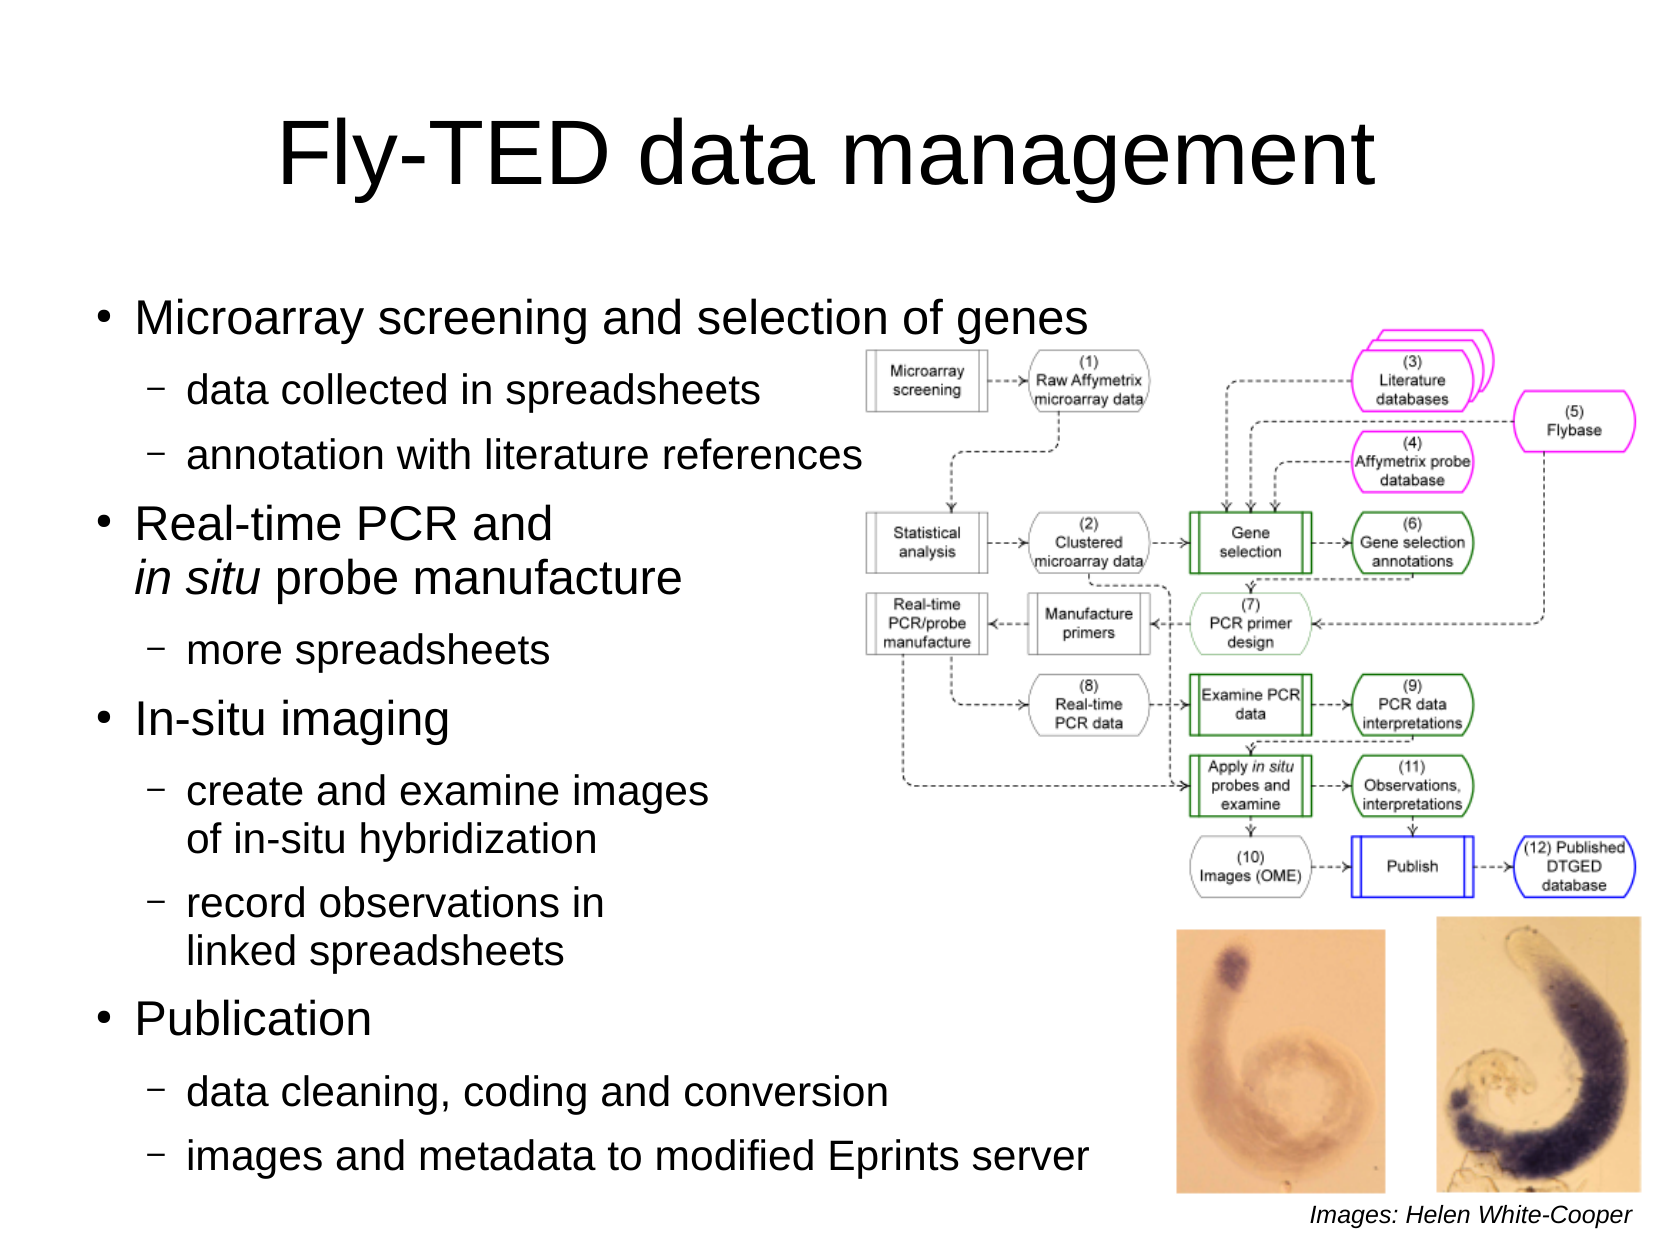

# Fly-TED data management
Microarray screening and selection of genes
data collected in spreadsheets
annotation with literature references
Real-time PCR and
in situ probe manufacture
more spreadsheets
In-situ imaging
create and examine images
of in-situ hybridization
record observations in
linked spreadsheets
Publication
data cleaning, coding and conversion
images and metadata to modified Eprints server
Images: Helen White-Cooper